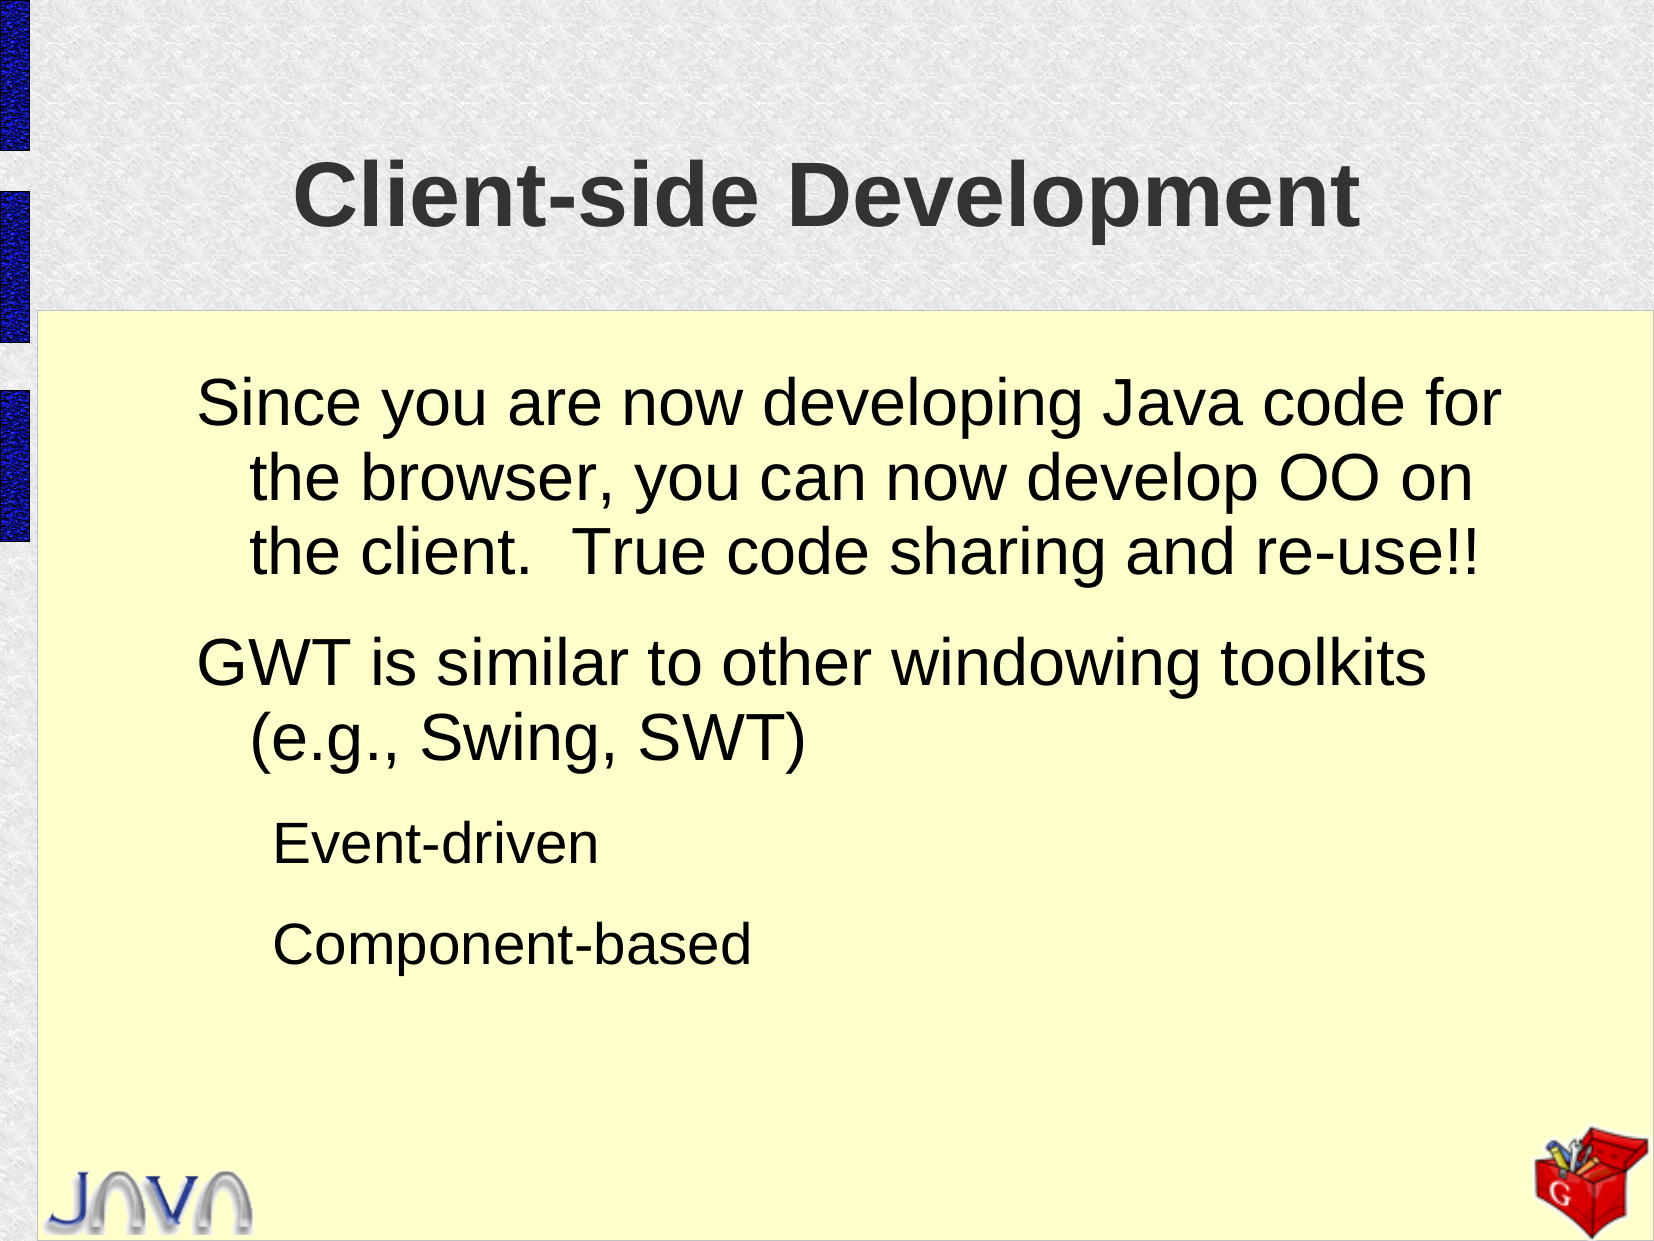

# Client-side Development
Since you are now developing Java code for the browser, you can now develop OO on the client. True code sharing and re-use!!
GWT is similar to other windowing toolkits (e.g., Swing, SWT)
Event-driven
Component-based